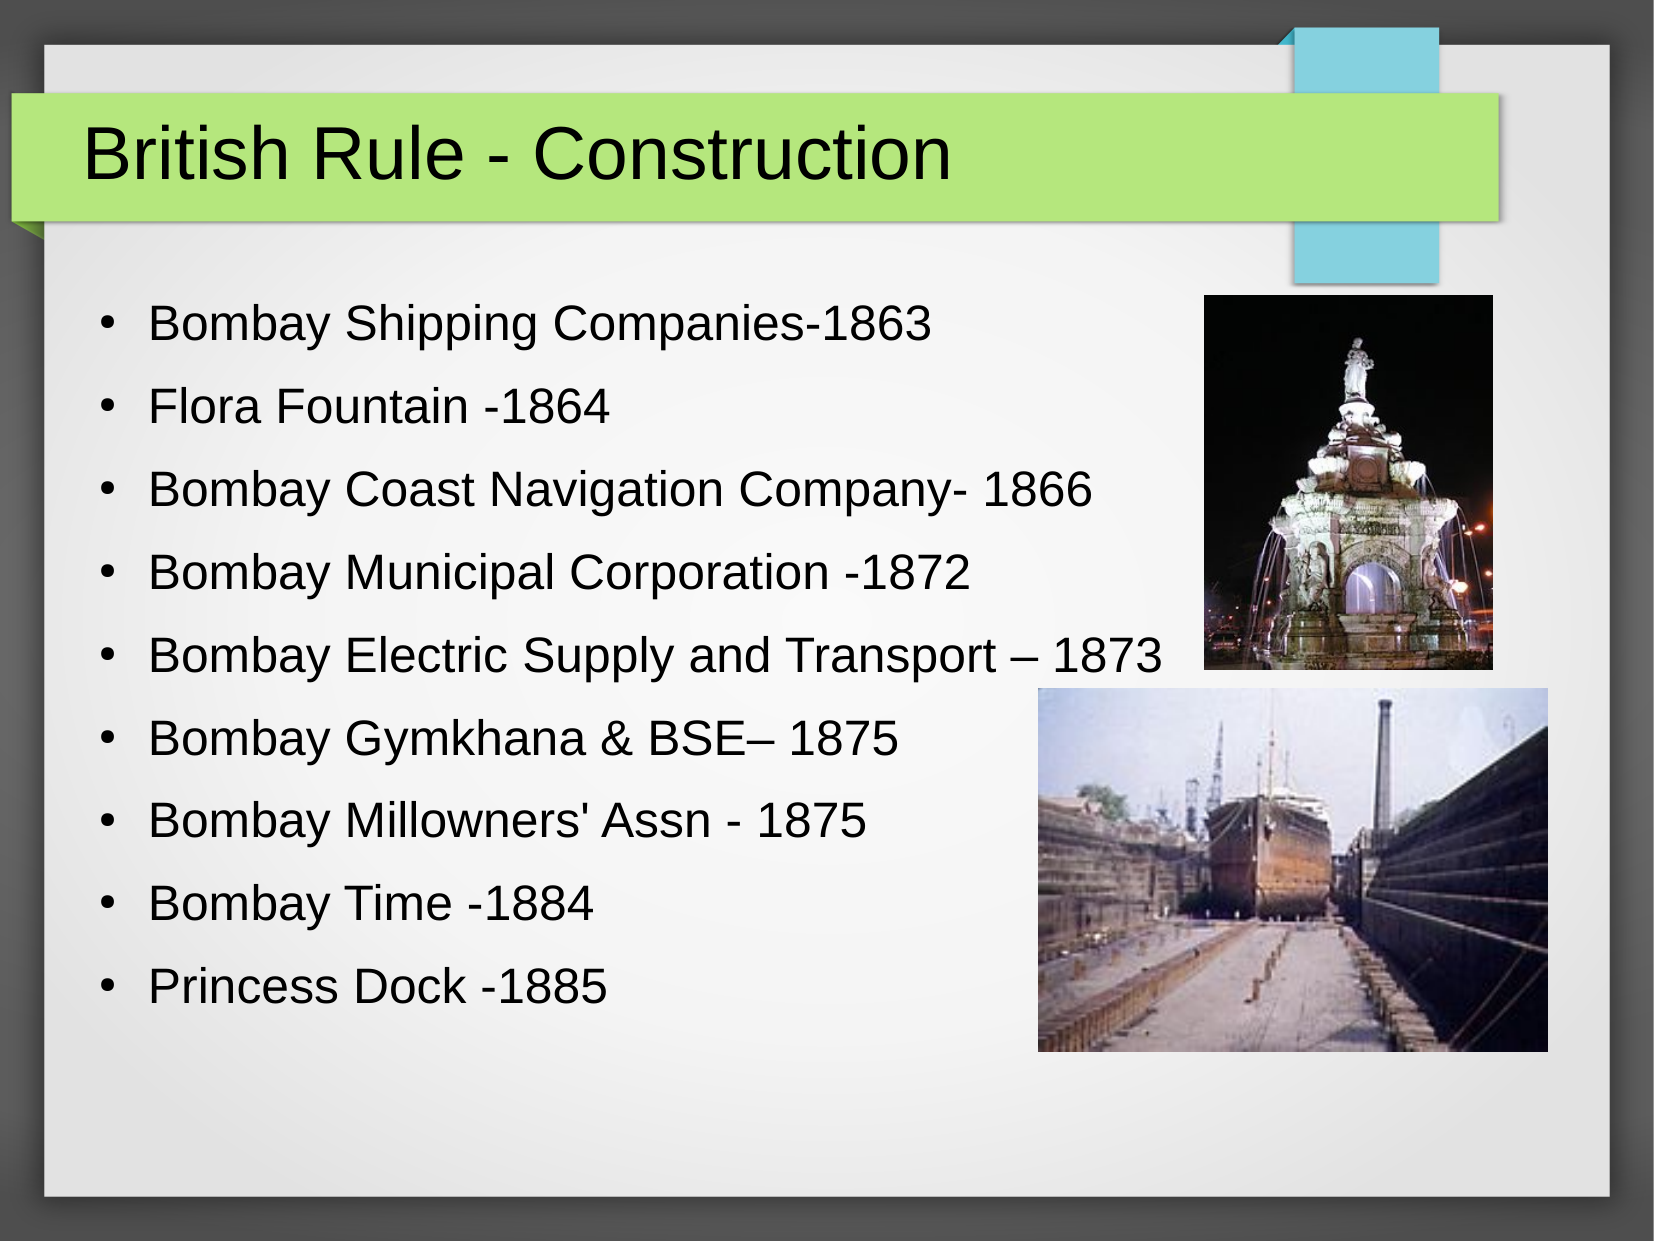

# British Rule - Construction
Bombay Shipping Companies-1863
Flora Fountain -1864
Bombay Coast Navigation Company- 1866
Bombay Municipal Corporation -1872
Bombay Electric Supply and Transport – 1873
Bombay Gymkhana & BSE– 1875
Bombay Millowners' Assn - 1875
Bombay Time -1884
Princess Dock -1885